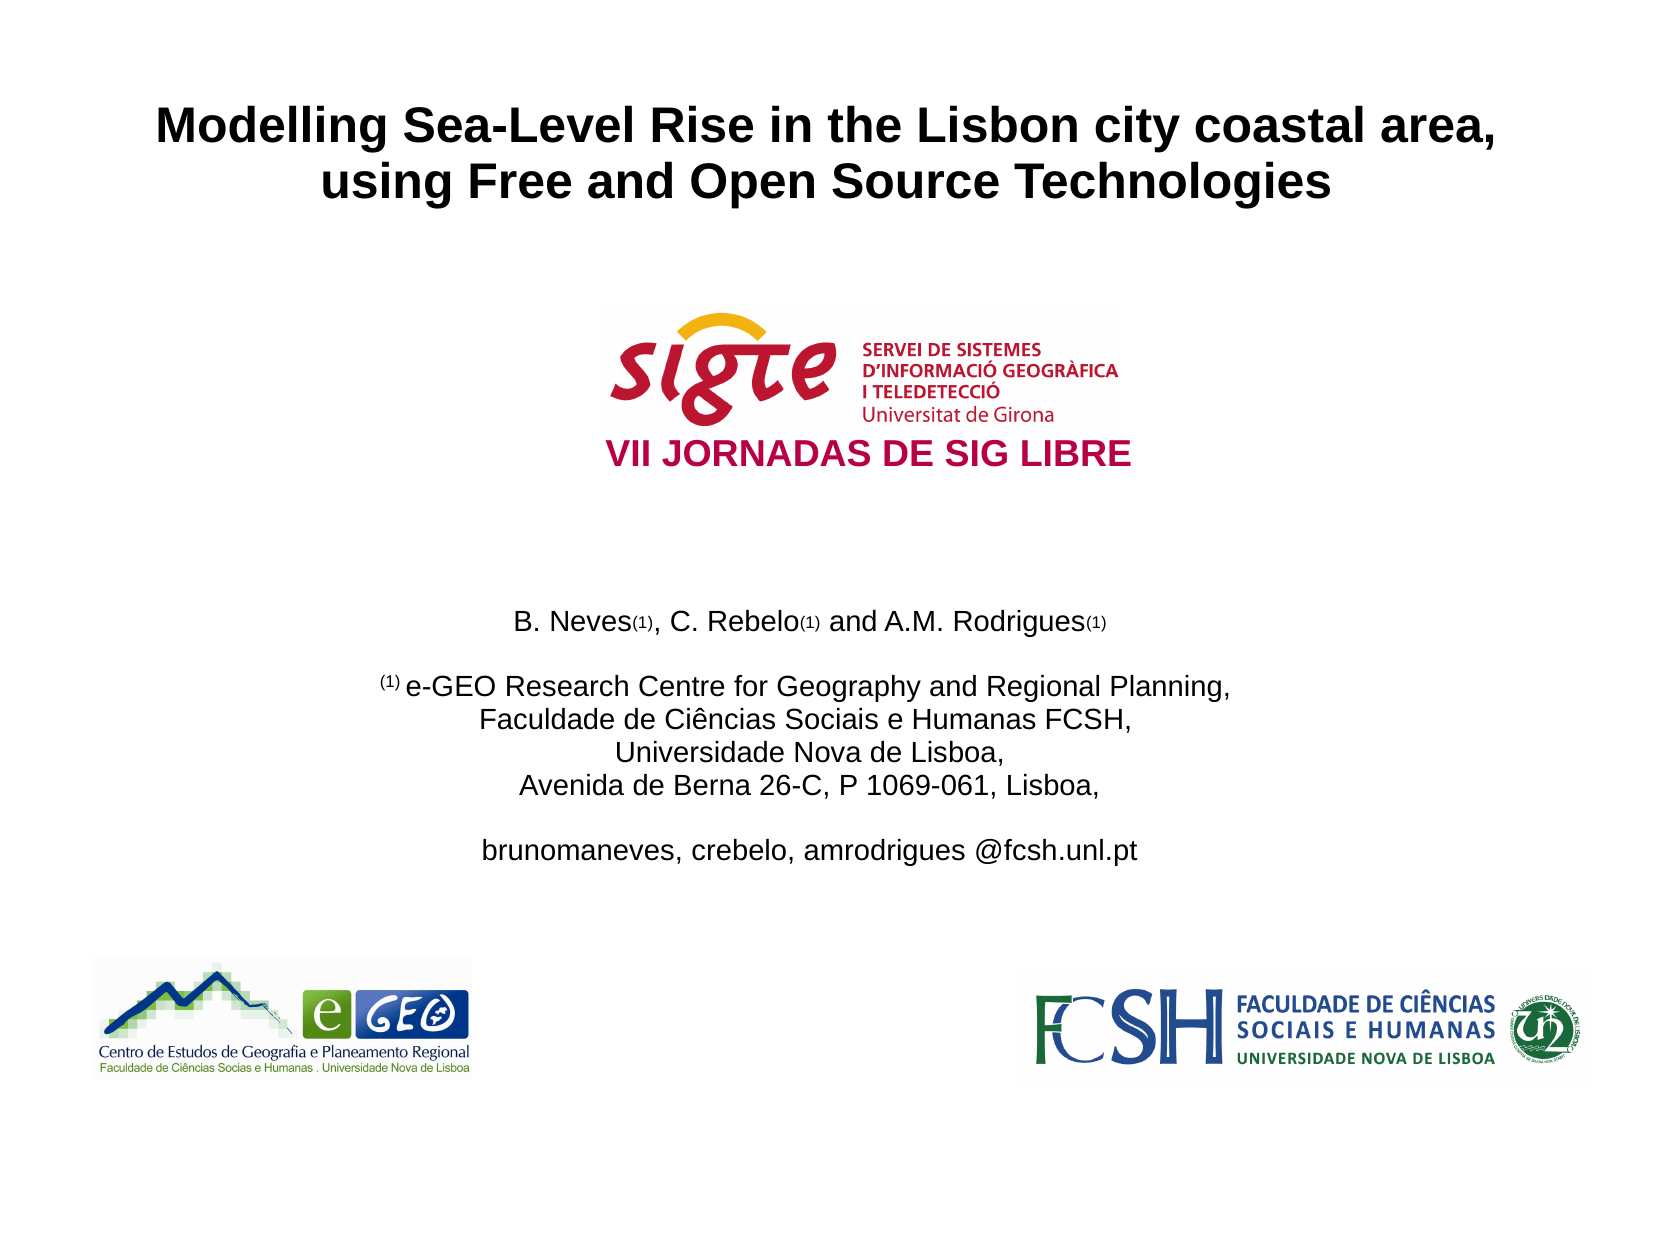

# Modelling Sea-Level Rise in the Lisbon city coastal area, using Free and Open Source Technologies
VII JORNADAS DE SIG LIBRE
B. Neves(1), C. Rebelo(1) and A.M. Rodrigues(1)
(1) e-GEO Research Centre for Geography and Regional Planning,
Faculdade de Ciências Sociais e Humanas FCSH,
Universidade Nova de Lisboa,
 Avenida de Berna 26-C, P 1069-061, Lisboa,
brunomaneves, crebelo, amrodrigues @fcsh.unl.pt